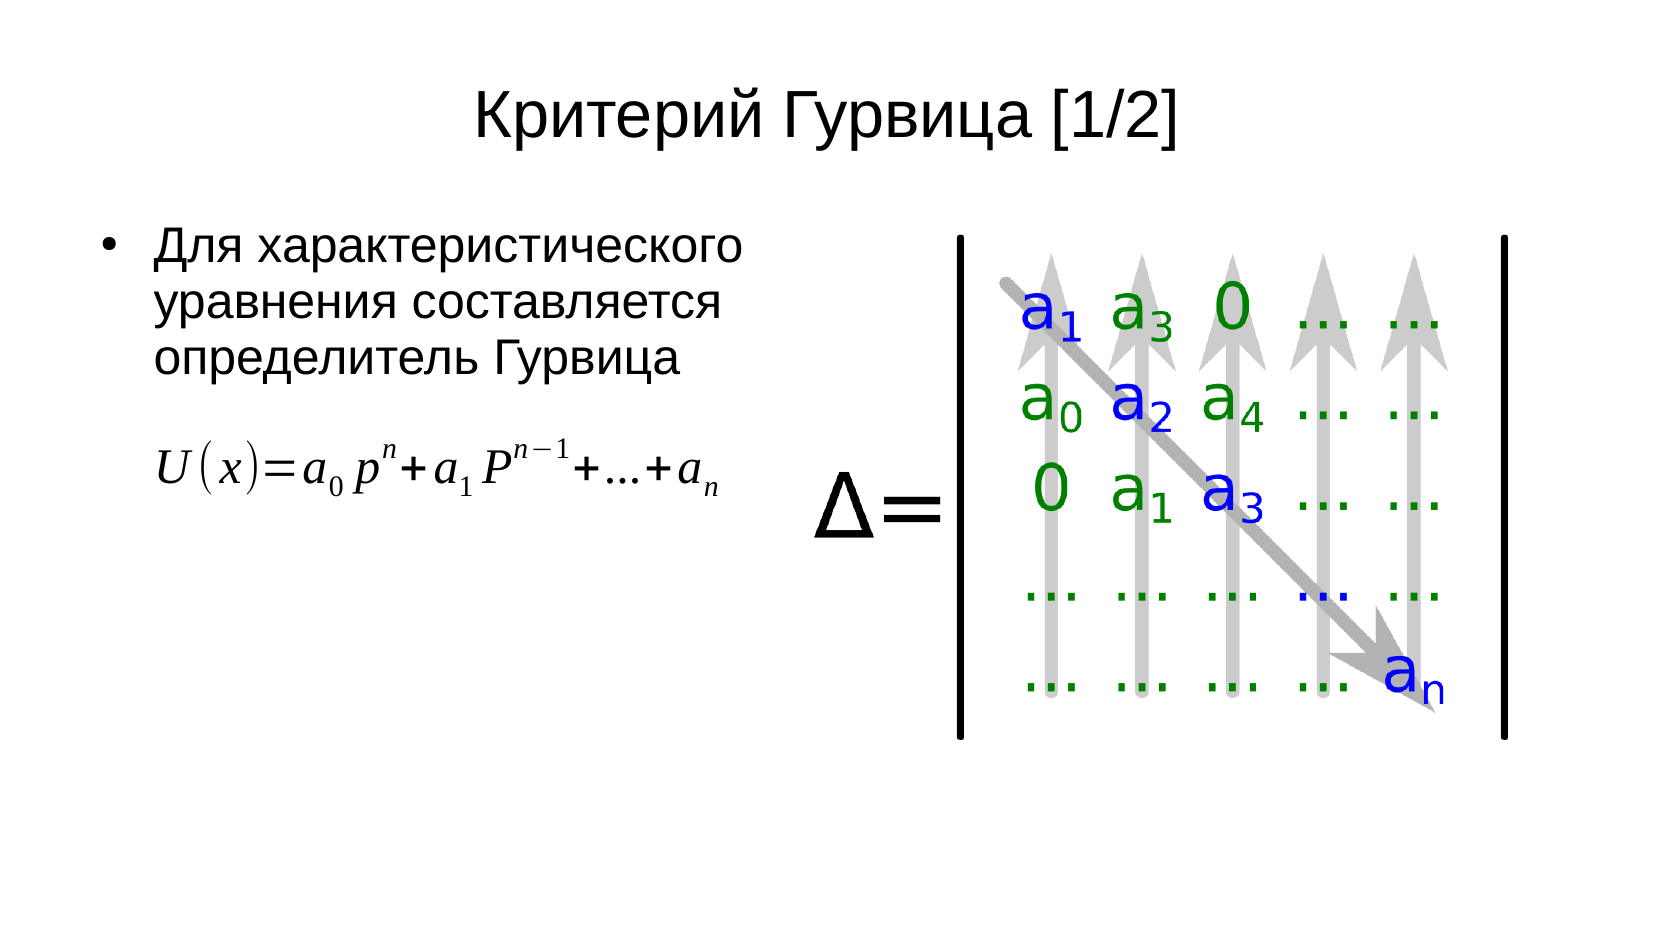

# Критерий Гурвица [1/2]
Для характеристического уравнения составляется определитель Гурвица